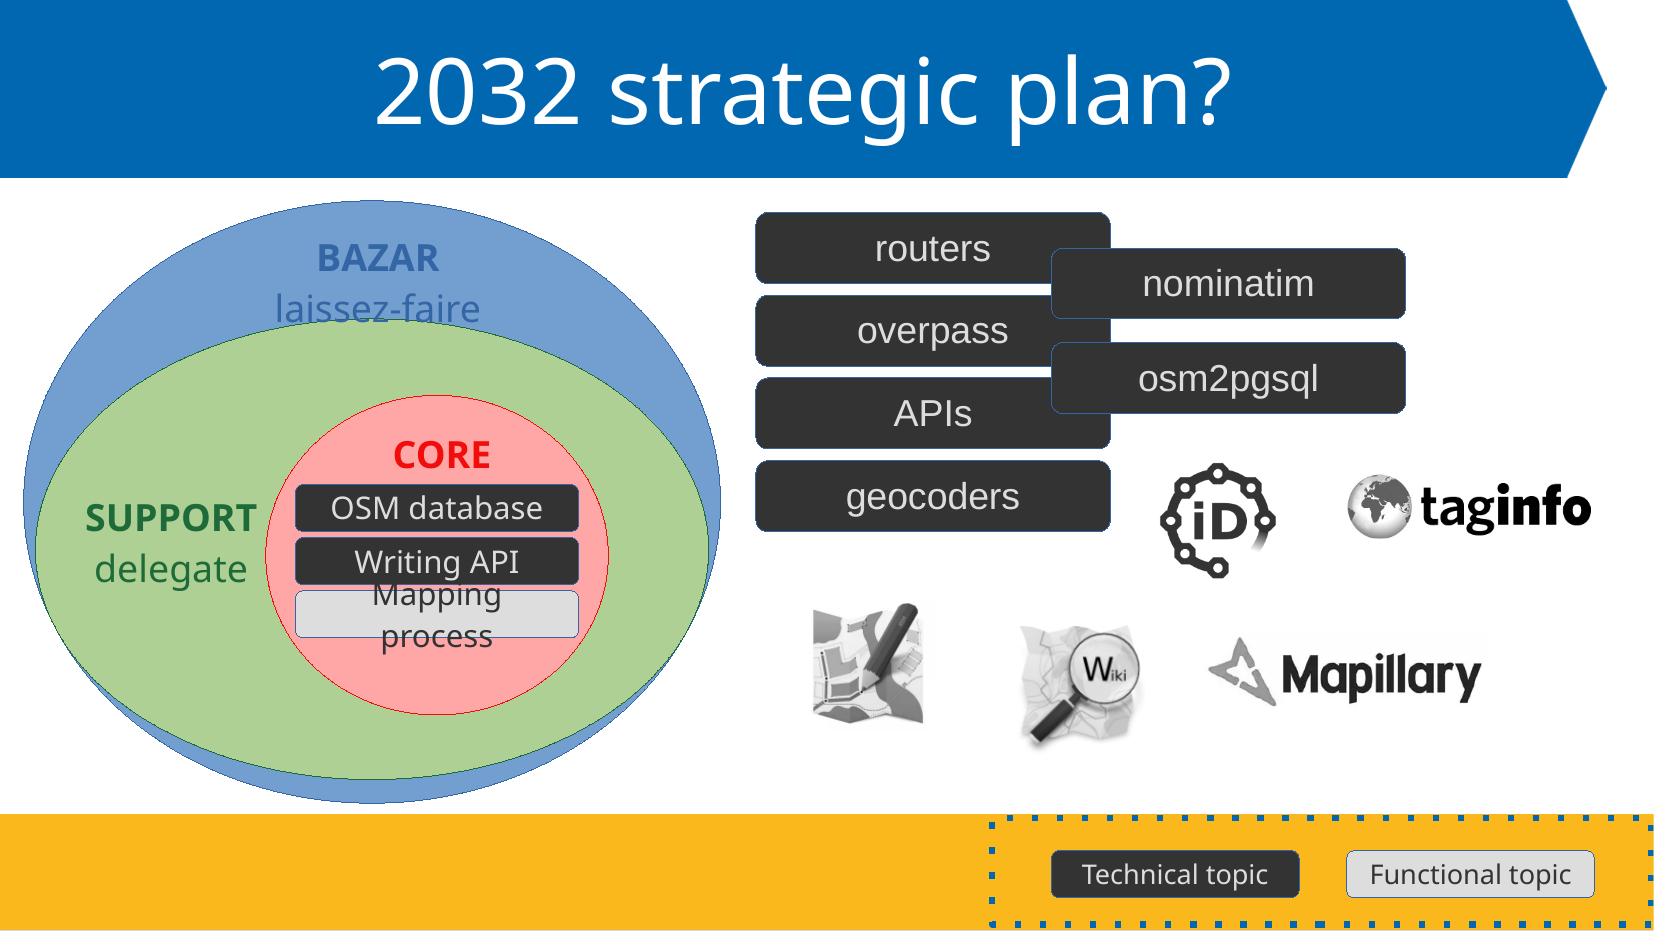

# 2032 strategic plan?
routers
BAZAR
laissez-faire
nominatim
overpass
osm2pgsql
APIs
CORE
geocoders
SUPPORT
delegate
OSM database
Writing API
Mapping process
Technical topic
Functional topic